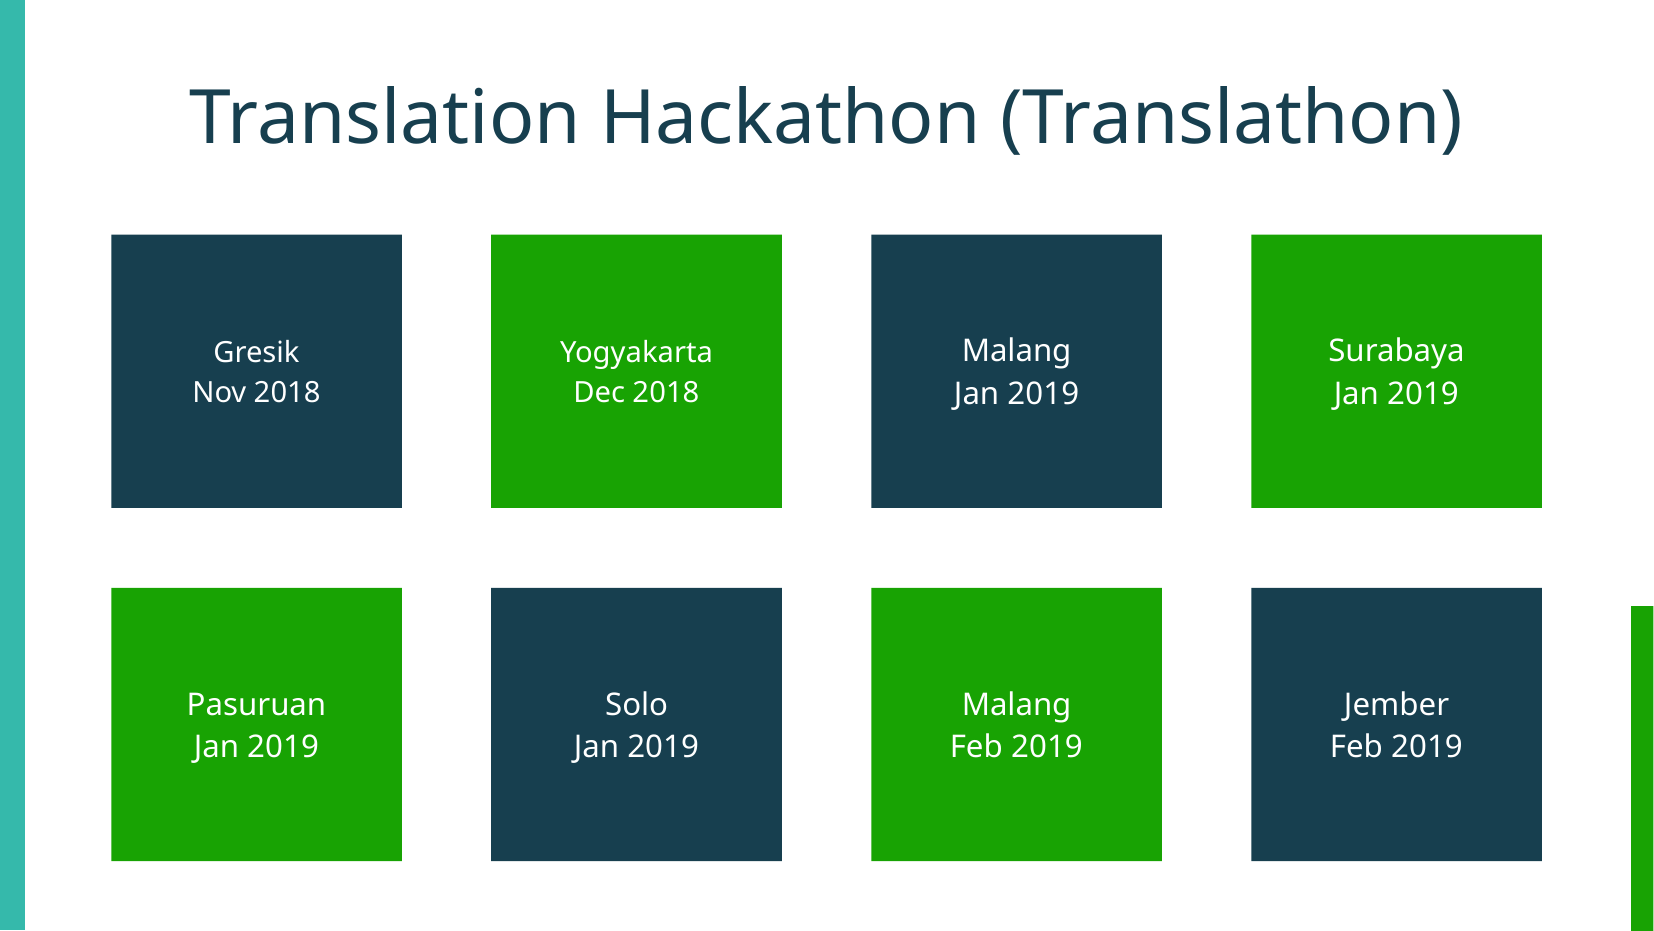

# Translation Hackathon (Translathon)
Gresik
Nov 2018
Yogyakarta
Dec 2018
Malang
Jan 2019
Surabaya
Jan 2019
Pasuruan
Jan 2019
Solo
Jan 2019
Malang
Feb 2019
Jember
Feb 2019